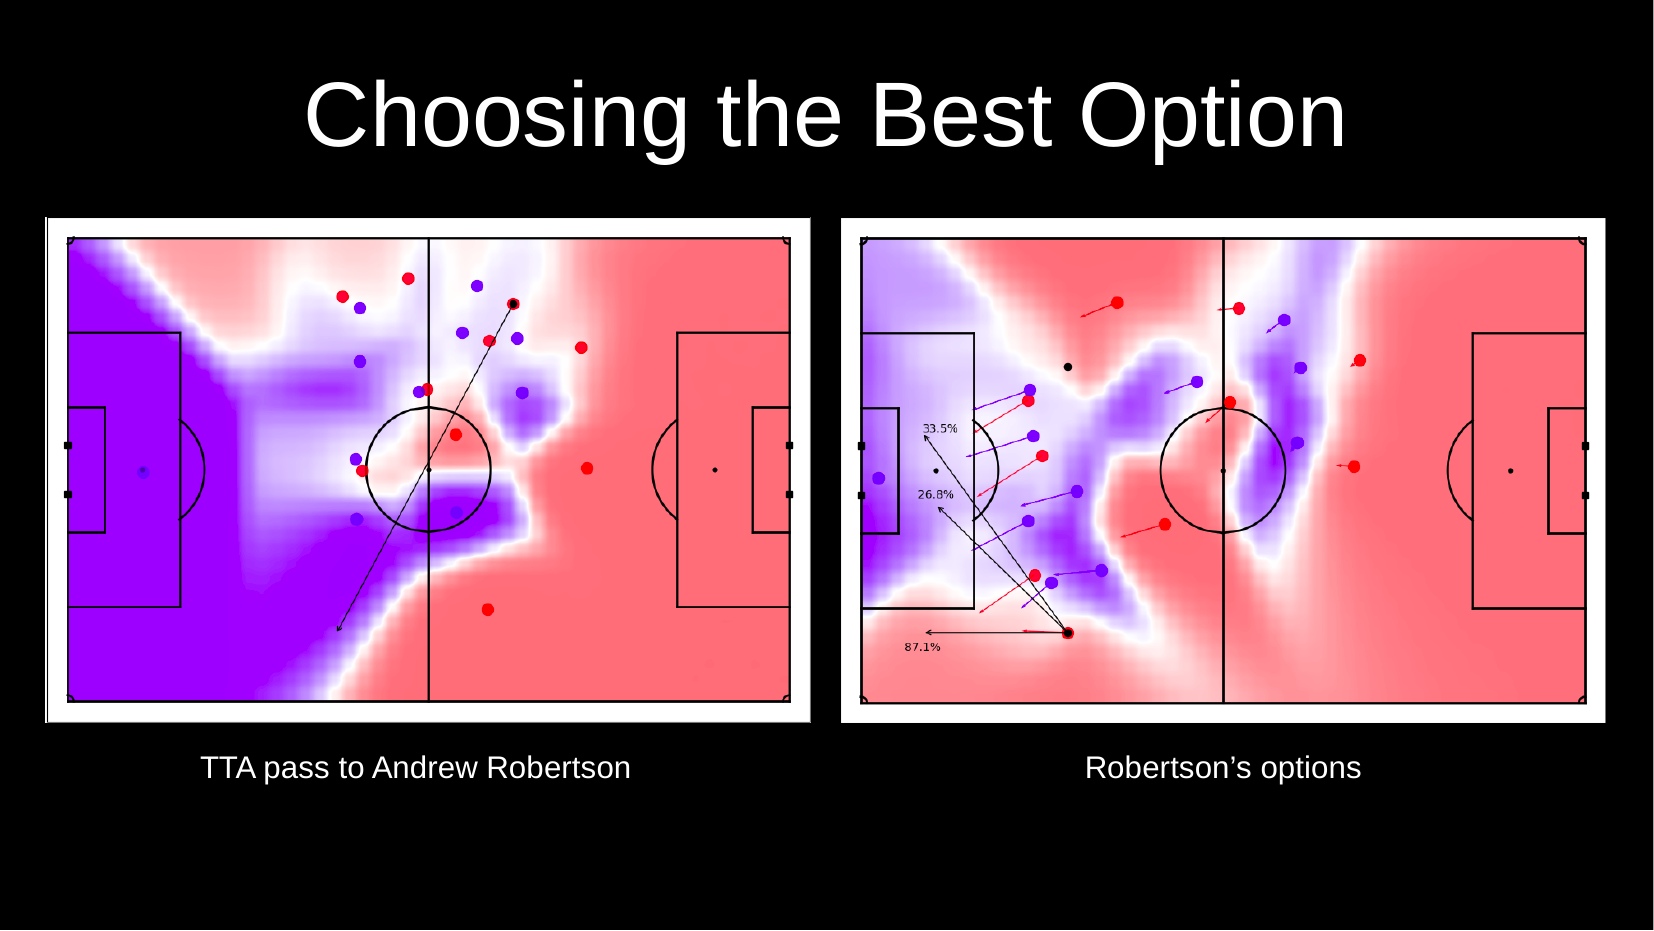

# Choosing the Best Option
 TTA pass to Andrew Robertson Robertson’s options